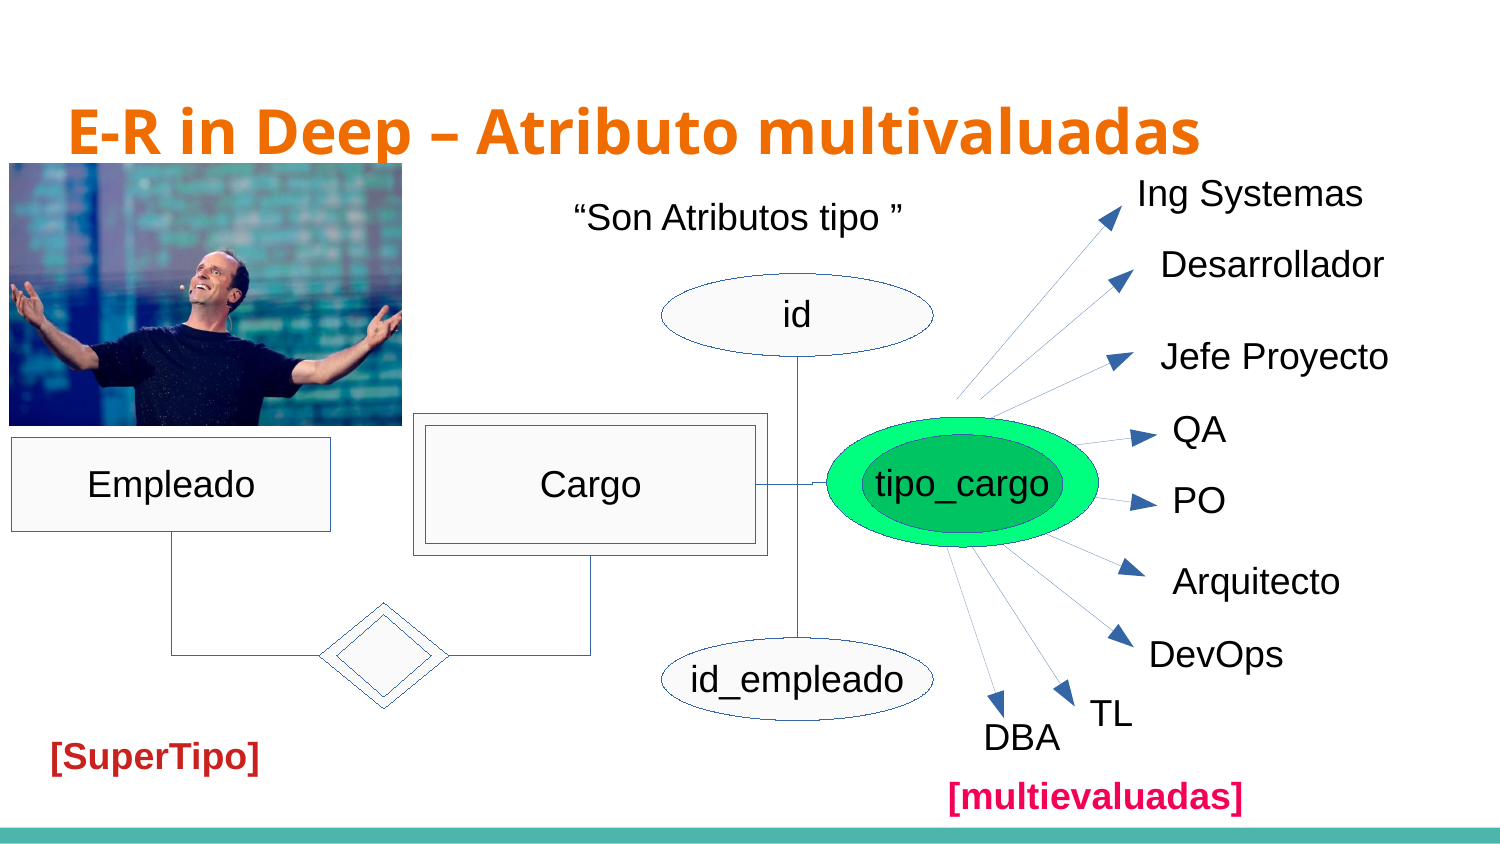

# E-R in Deep – Atributo multivaluadas
Ing Systemas
“Son Atributos tipo ”
Desarrollador
id
Jefe Proyecto
QA
tipo_cargo
Cargo
tipo_cargo
Empleado
PO
Arquitecto
DevOps
id_empleado
TL
DBA
[SuperTipo]
[multievaluadas]